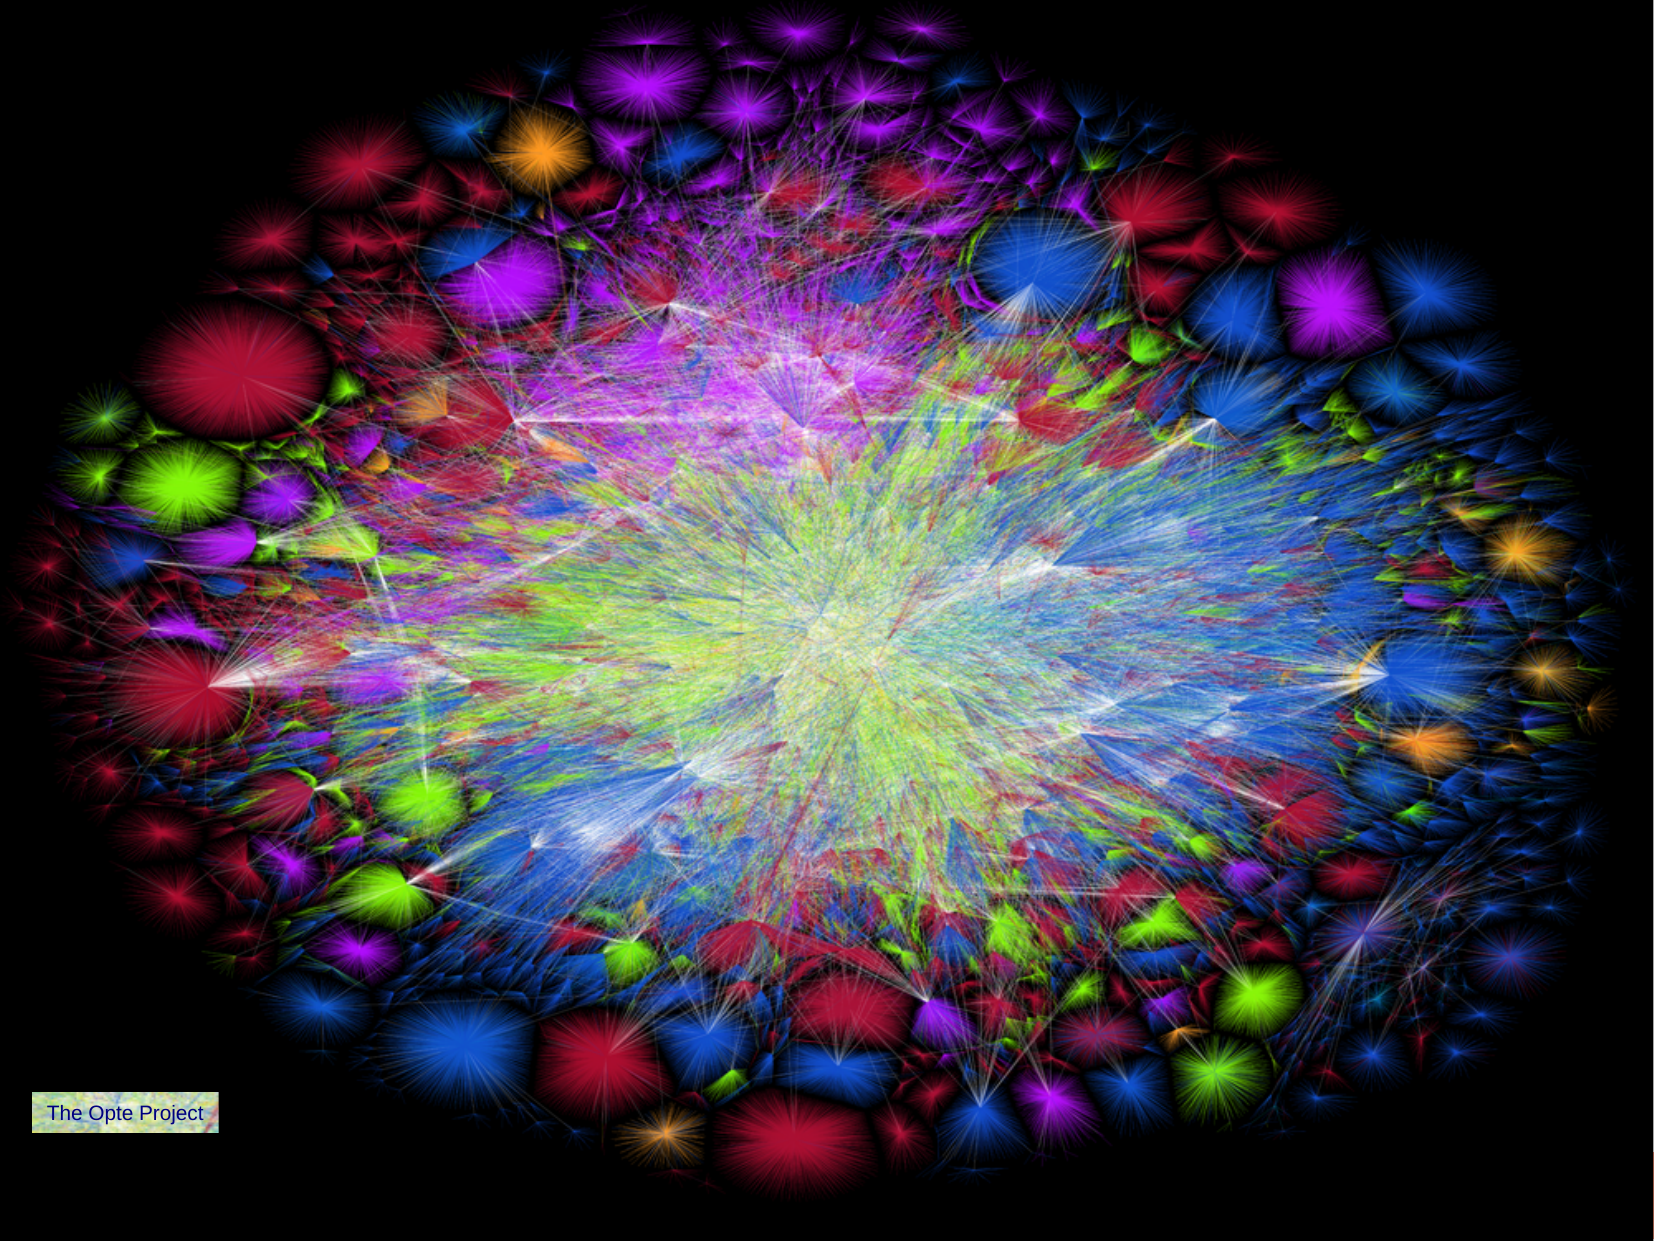

# COMUNICAÇÃO DE DADOS
The Opte Project